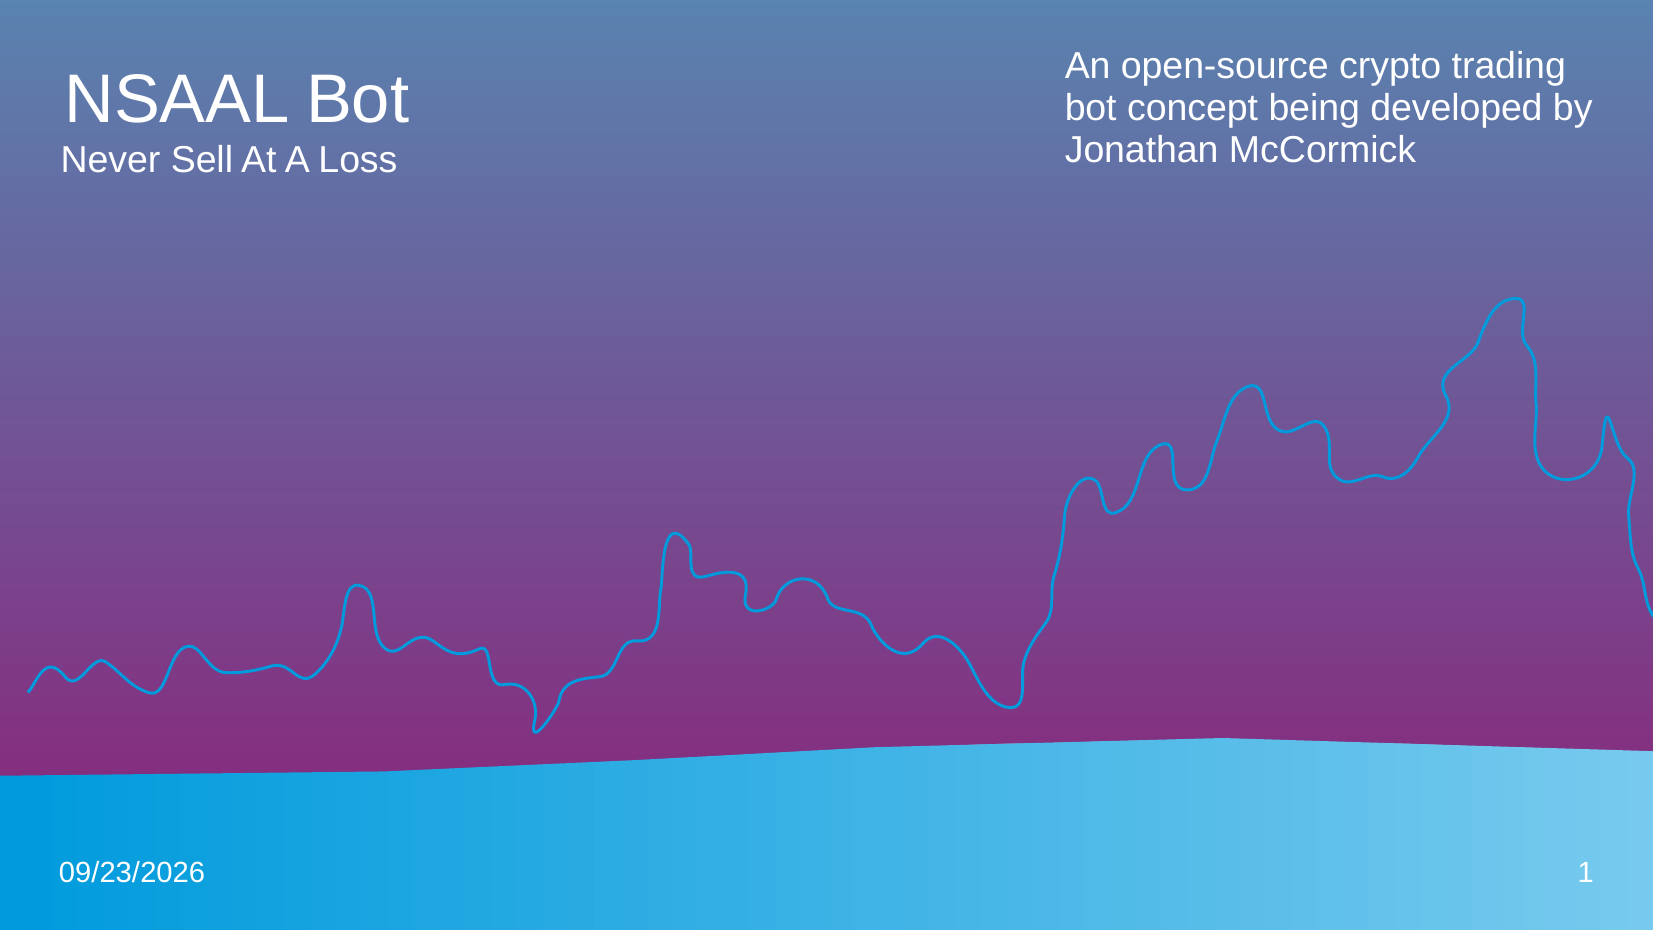

# NSAAL Bot
An open-source crypto trading bot concept being developed by Jonathan McCormick
Never Sell At A Loss